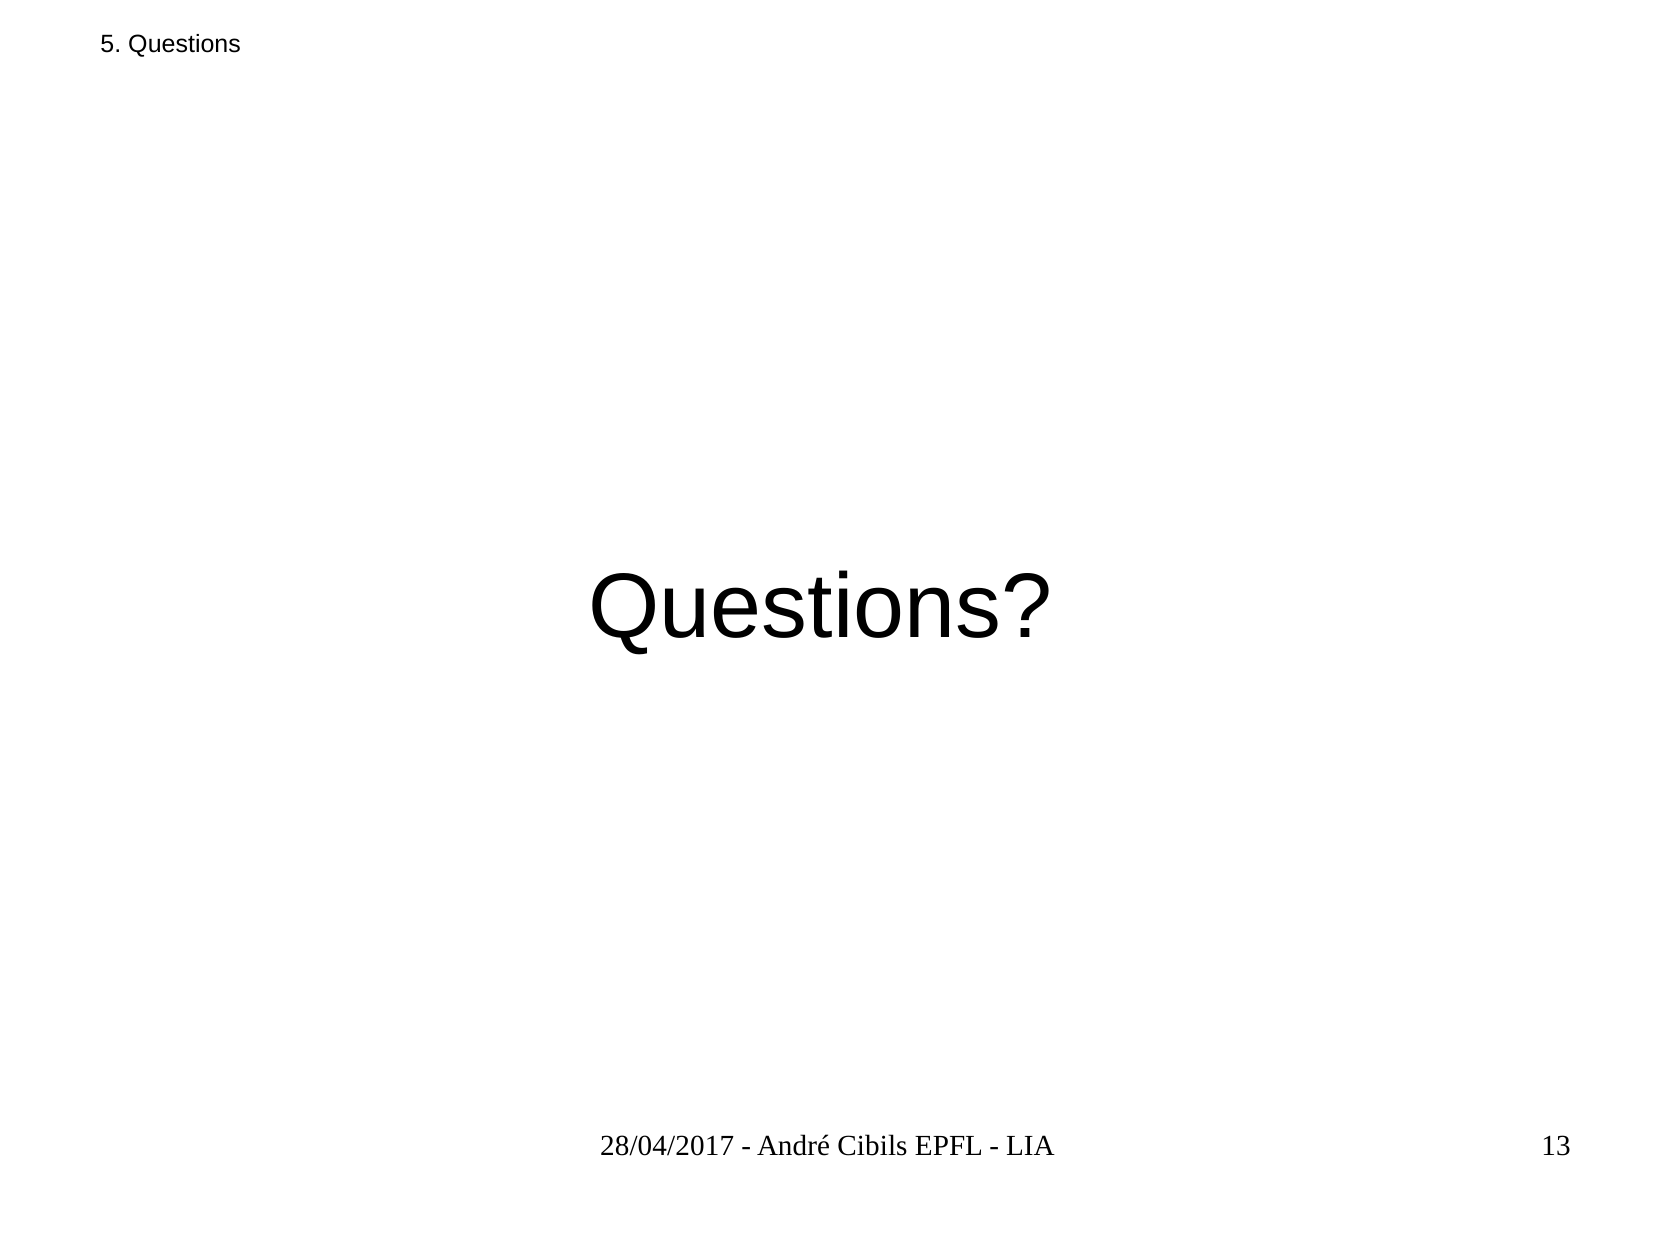

5. Questions
# Questions?
28/04/2017 - André Cibils EPFL - LIA
13